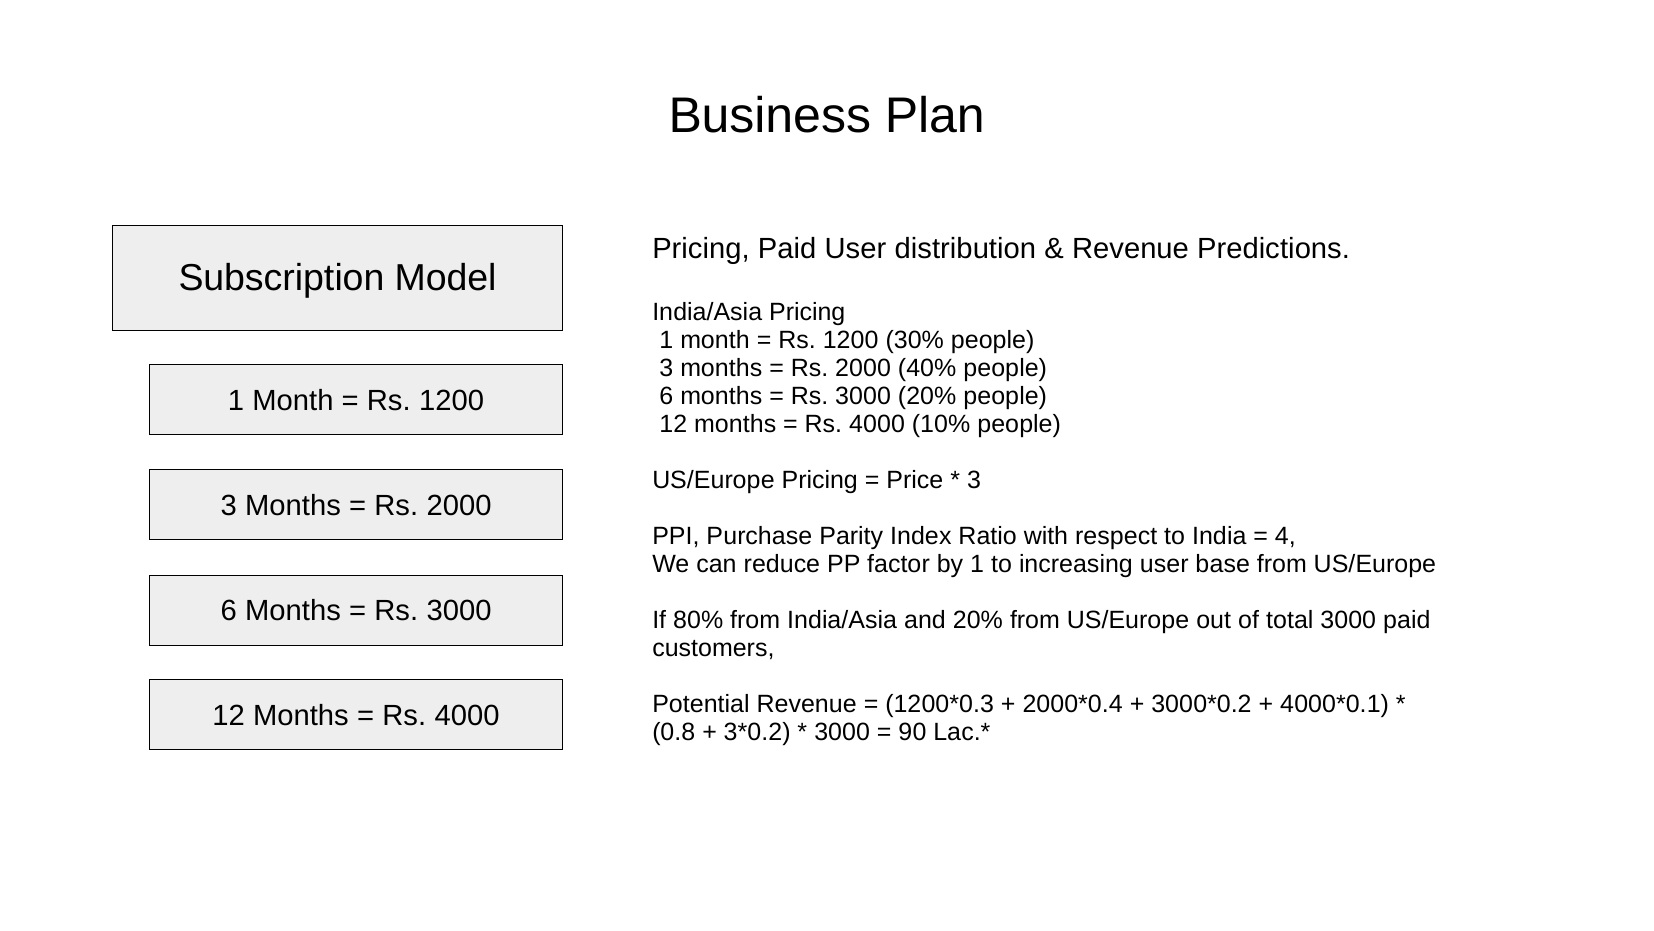

# Business Plan
Subscription Model
Pricing, Paid User distribution & Revenue Predictions.
India/Asia Pricing
 1 month = Rs. 1200 (30% people)
 3 months = Rs. 2000 (40% people)
 6 months = Rs. 3000 (20% people)
 12 months = Rs. 4000 (10% people)
US/Europe Pricing = Price * 3
PPI, Purchase Parity Index Ratio with respect to India = 4,
We can reduce PP factor by 1 to increasing user base from US/Europe
If 80% from India/Asia and 20% from US/Europe out of total 3000 paid customers,
Potential Revenue = (1200*0.3 + 2000*0.4 + 3000*0.2 + 4000*0.1) * (0.8 + 3*0.2) * 3000 = 90 Lac.*
1 Month = Rs. 1200
3 Months = Rs. 2000
6 Months = Rs. 3000
12 Months = Rs. 4000